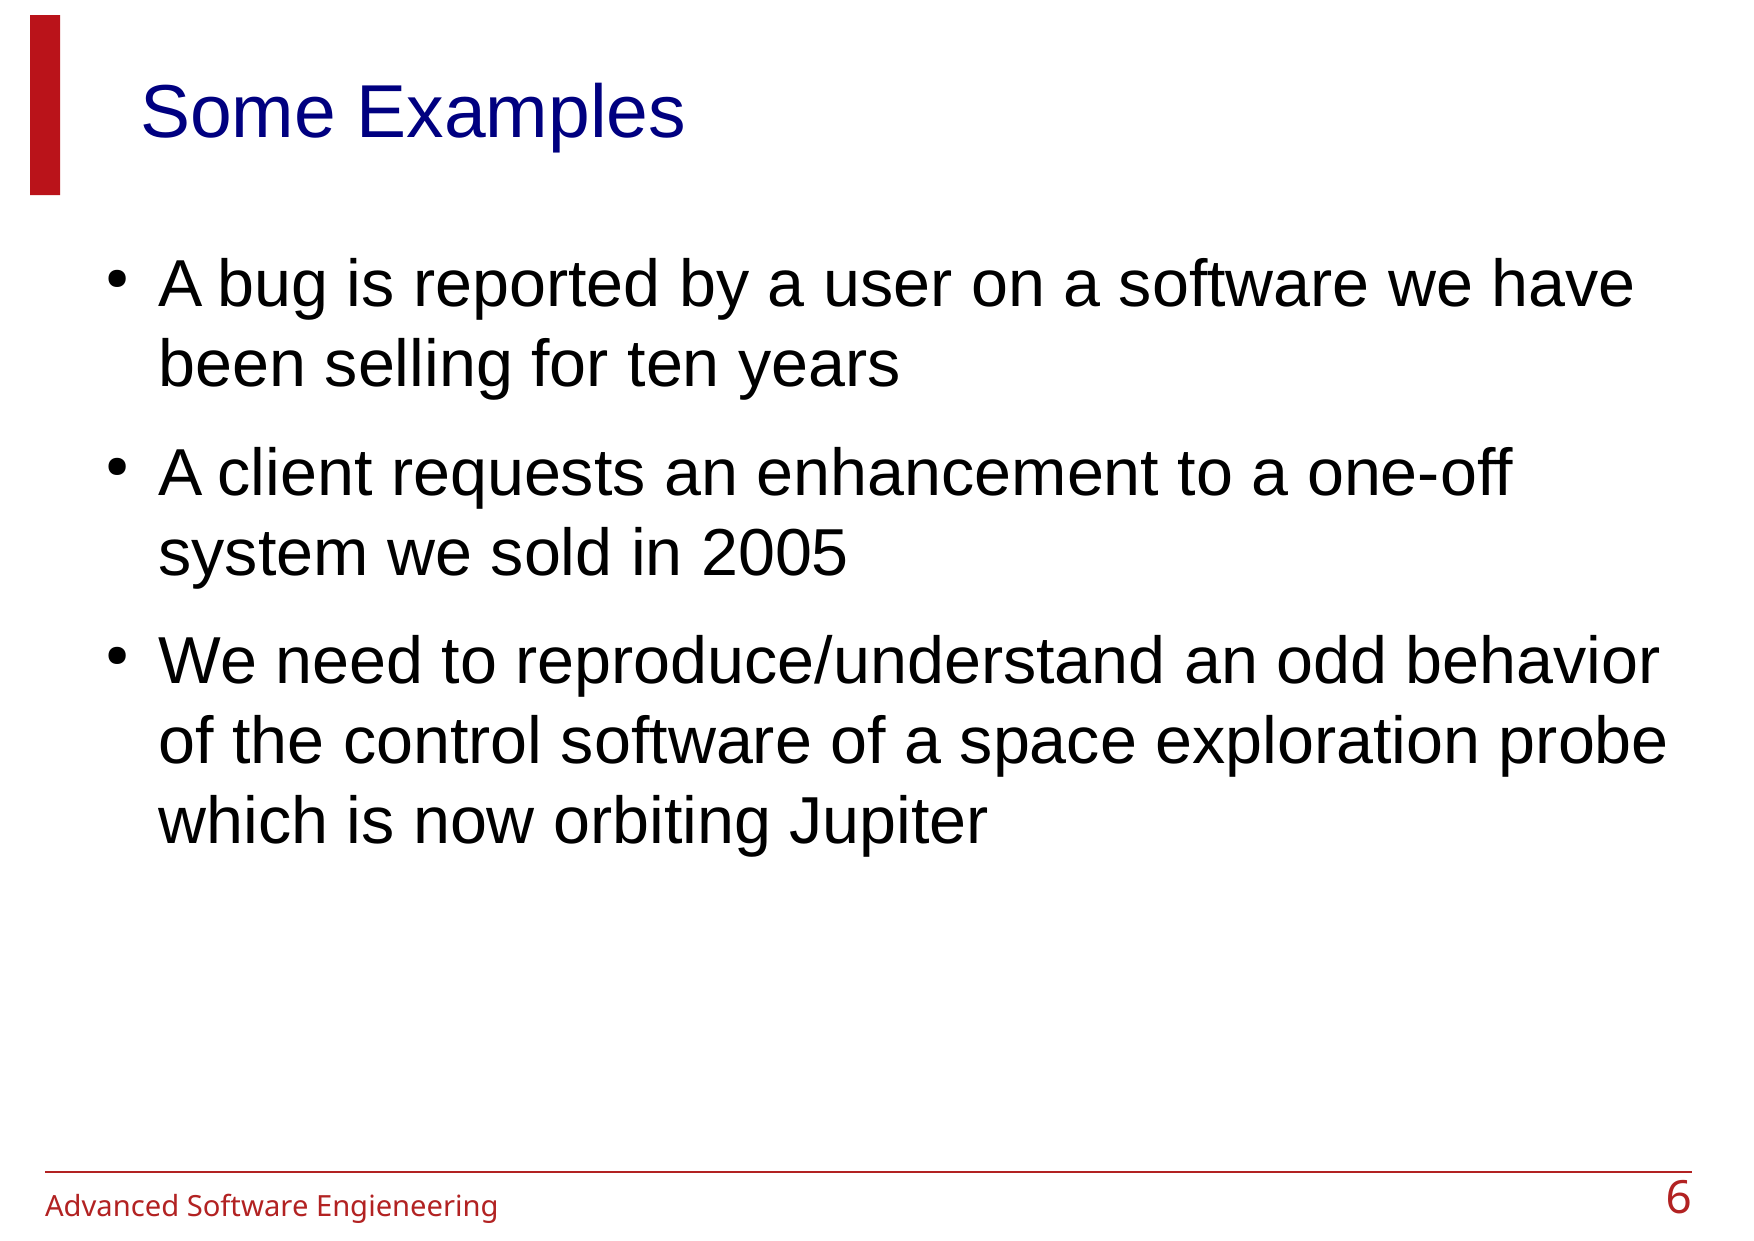

# Some Examples
A bug is reported by a user on a software we have been selling for ten years
A client requests an enhancement to a one-off system we sold in 2005
We need to reproduce/understand an odd behavior of the control software of a space exploration probe which is now orbiting Jupiter
6
Advanced Software Engieneering